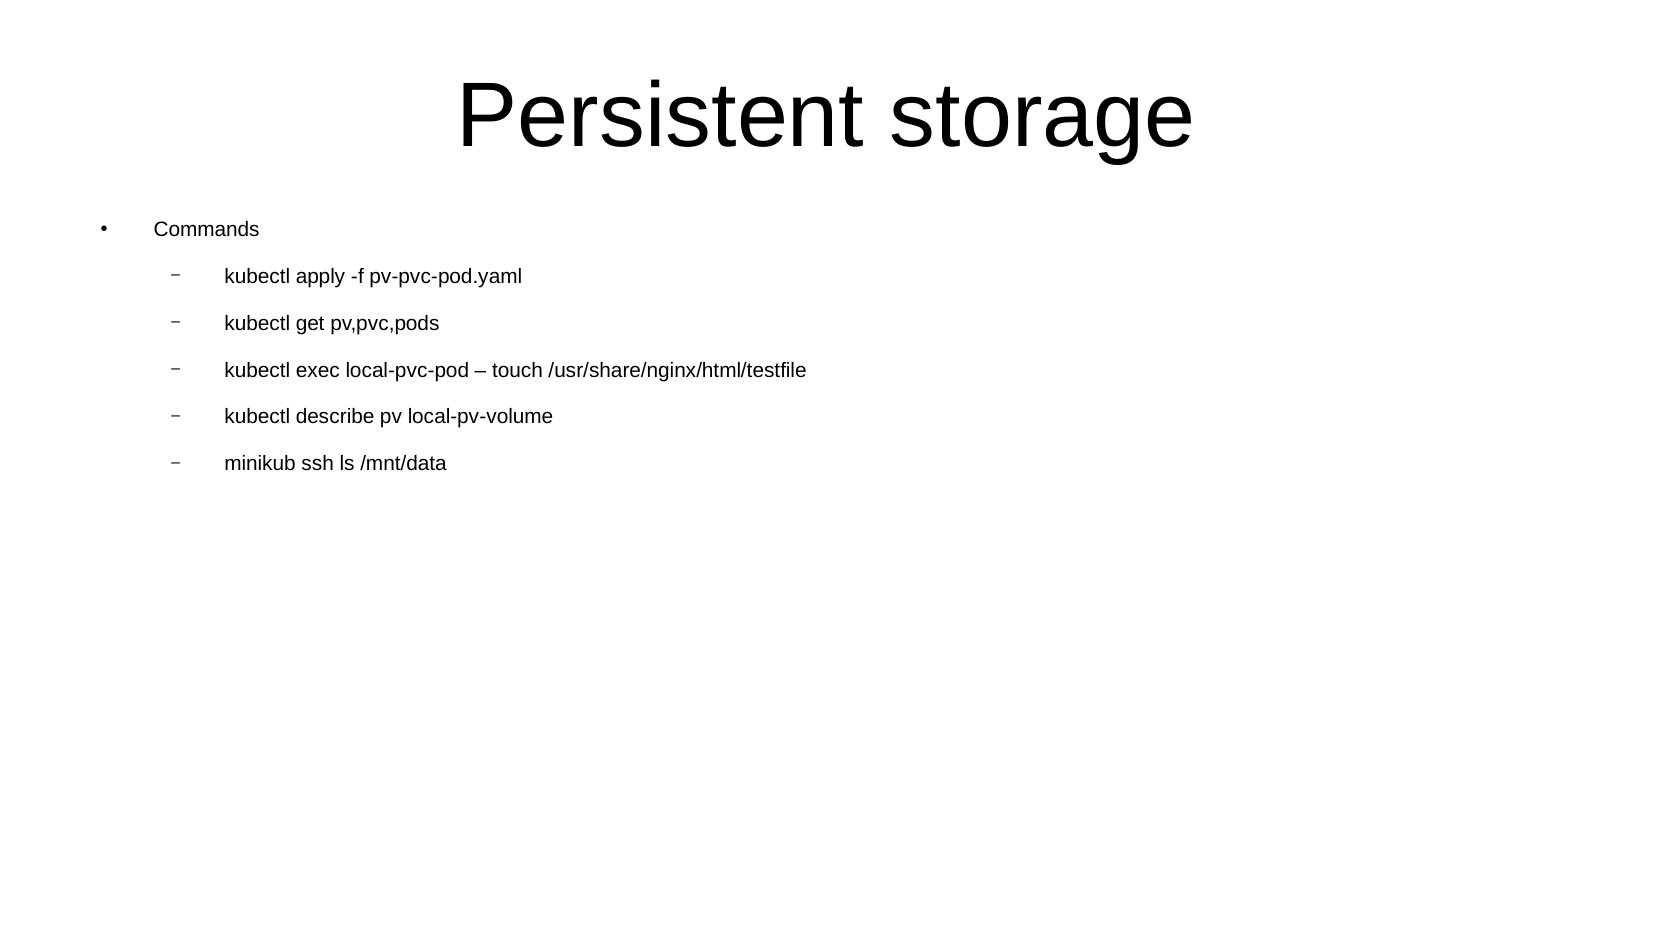

# Persistent storage
Commands
kubectl apply -f pv-pvc-pod.yaml
kubectl get pv,pvc,pods
kubectl exec local-pvc-pod – touch /usr/share/nginx/html/testfile
kubectl describe pv local-pv-volume
minikub ssh ls /mnt/data